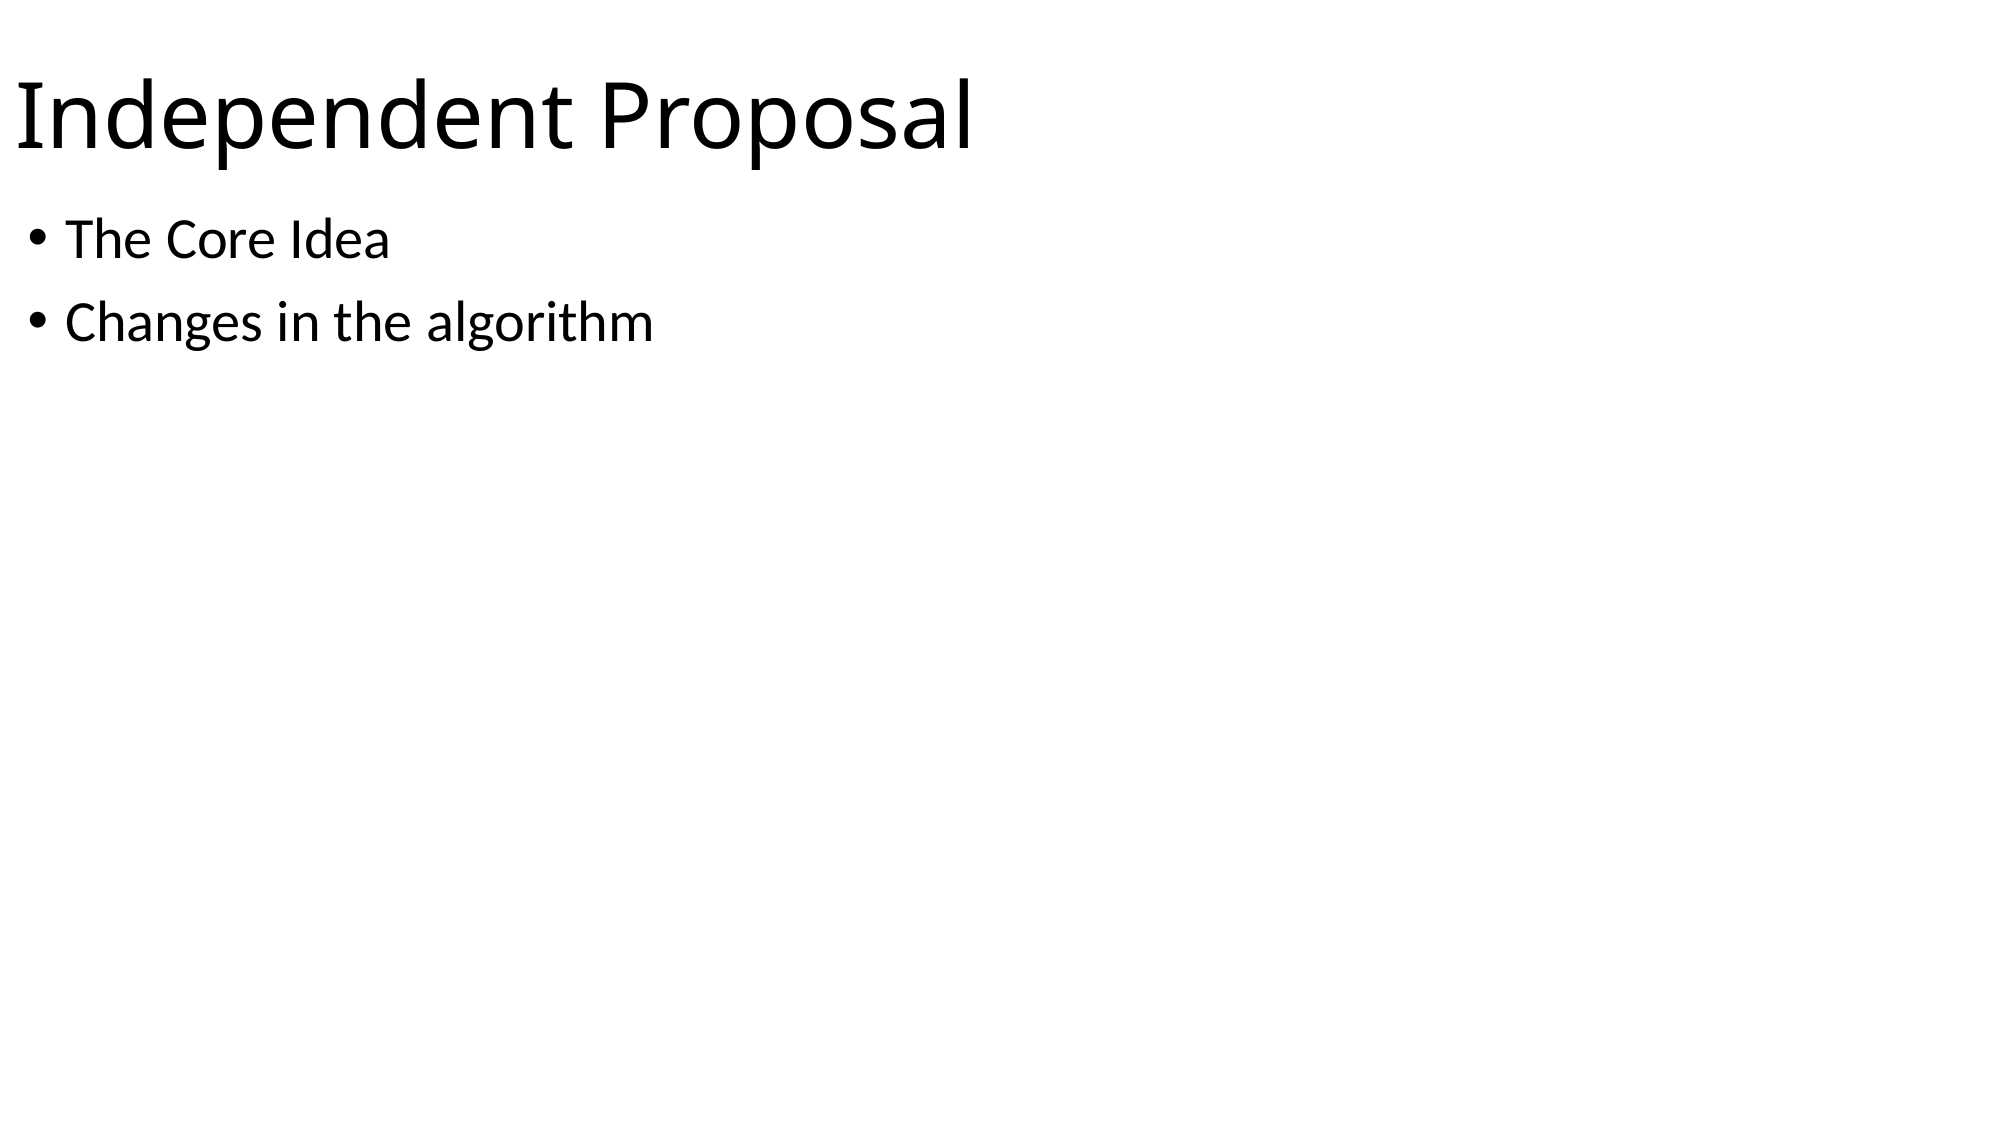

# Independent Proposal
The Core Idea
Changes in the algorithm